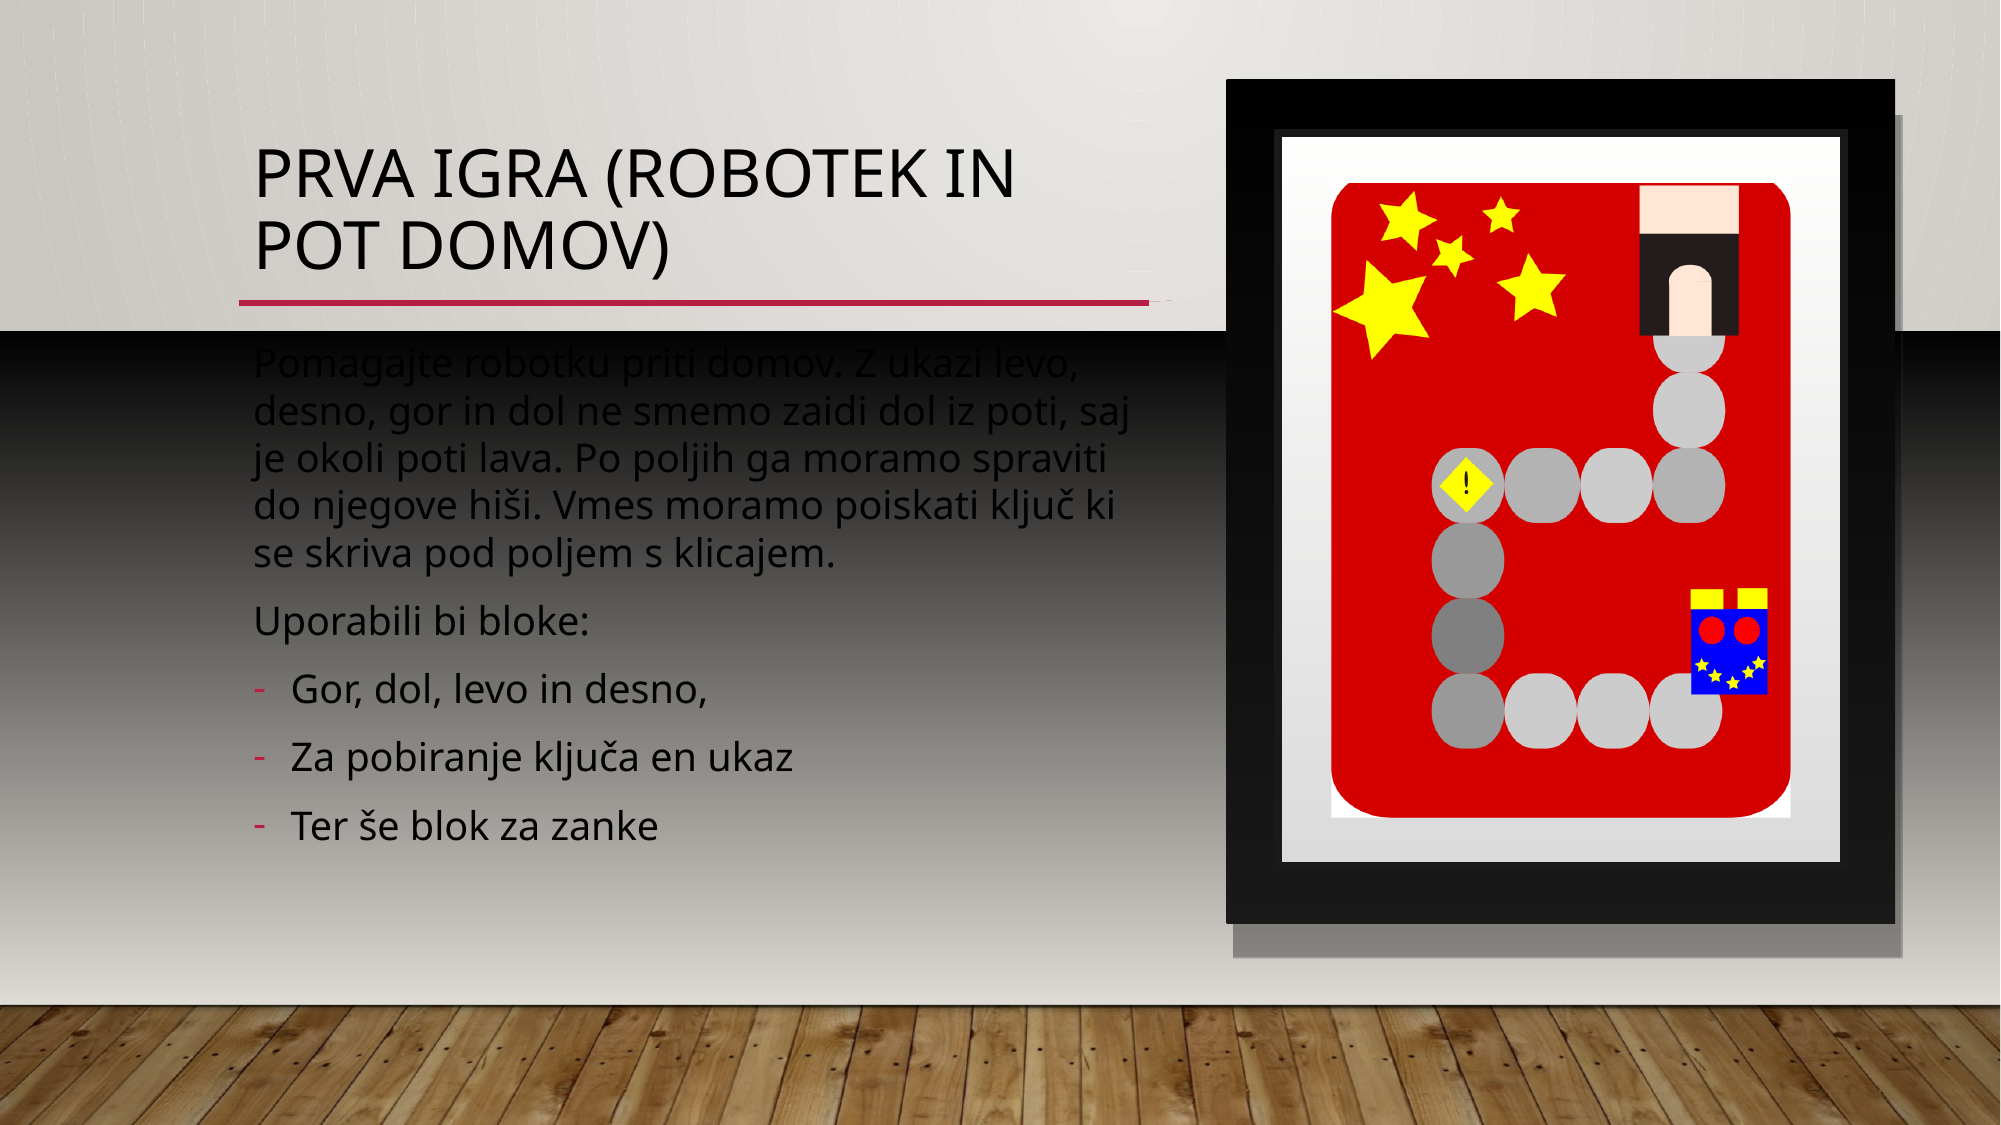

# Prva igra (Robotek in pot domov)
Pomagajte robotku priti domov. Z ukazi levo, desno, gor in dol ne smemo zaidi dol iz poti, saj je okoli poti lava. Po poljih ga moramo spraviti do njegove hiši. Vmes moramo poiskati ključ ki se skriva pod poljem s klicajem.
Uporabili bi bloke:
Gor, dol, levo in desno,
Za pobiranje ključa en ukaz
Ter še blok za zanke